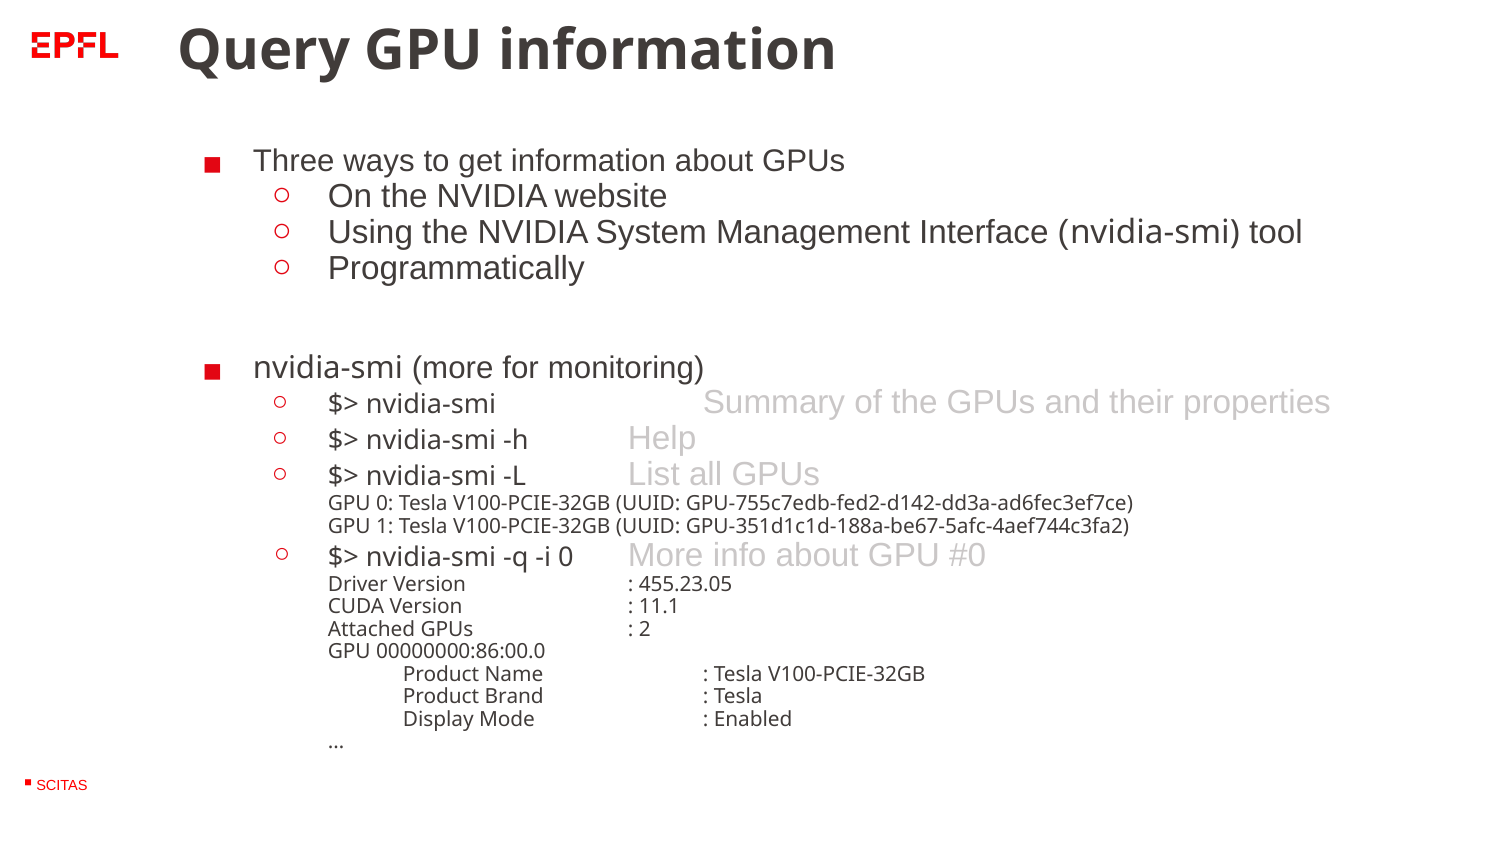

Query GPU information
# Three ways to get information about GPUs
On the NVIDIA website
Using the NVIDIA System Management Interface (nvidia-smi) tool
Programmatically
nvidia-smi (more for monitoring)
$> nvidia-smi			Summary of the GPUs and their properties
$> nvidia-smi -h		Help
$> nvidia-smi -L		List all GPUs
GPU 0: Tesla V100-PCIE-32GB (UUID: GPU-755c7edb-fed2-d142-dd3a-ad6fec3ef7ce)
GPU 1: Tesla V100-PCIE-32GB (UUID: GPU-351d1c1d-188a-be67-5afc-4aef744c3fa2)
$> nvidia-smi -q -i 0	More info about GPU #0
Driver Version 	: 455.23.05
CUDA Version 	: 11.1
Attached GPUs 	: 2
GPU 00000000:86:00.0
	Product Name 	: Tesla V100-PCIE-32GB
	Product Brand 	: Tesla
	Display Mode 	: Enabled
…